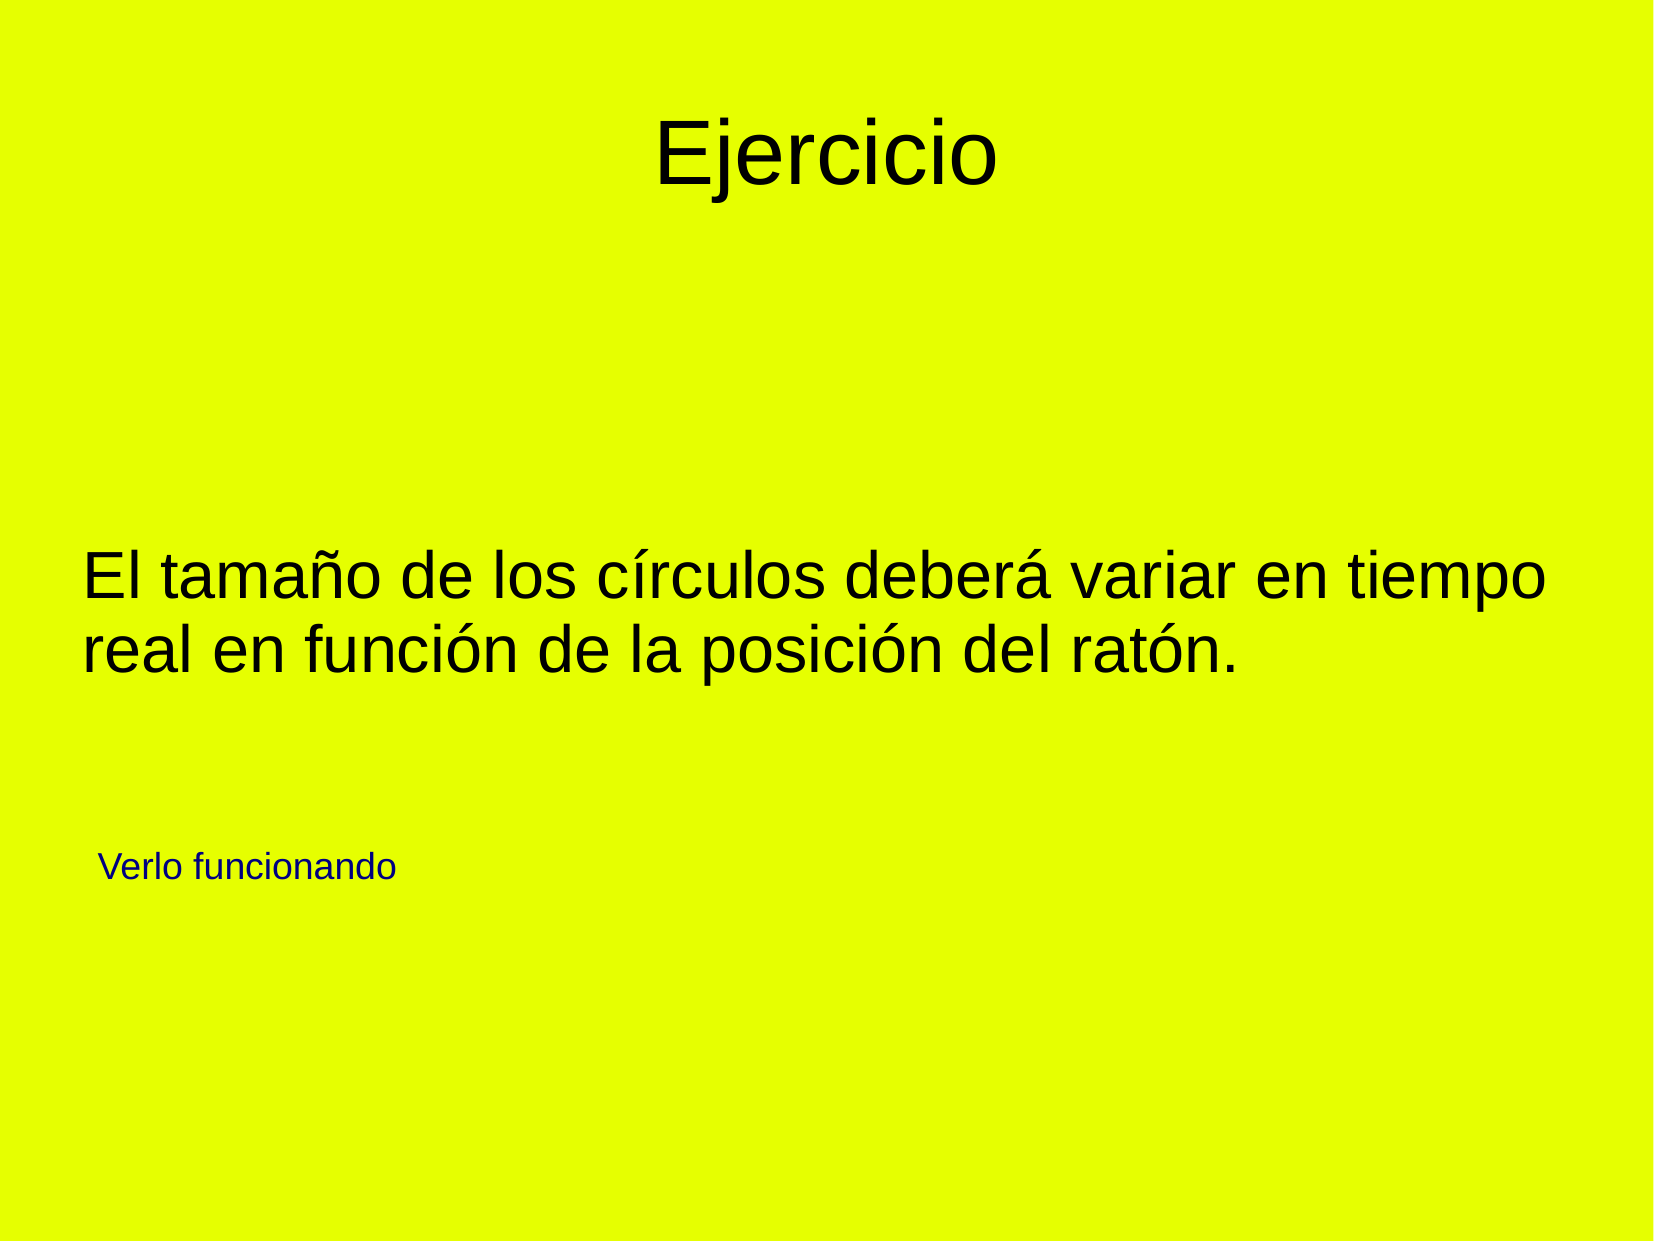

# Ejercicio
El tamaño de los círculos deberá variar en tiempo real en función de la posición del ratón.
Verlo funcionando